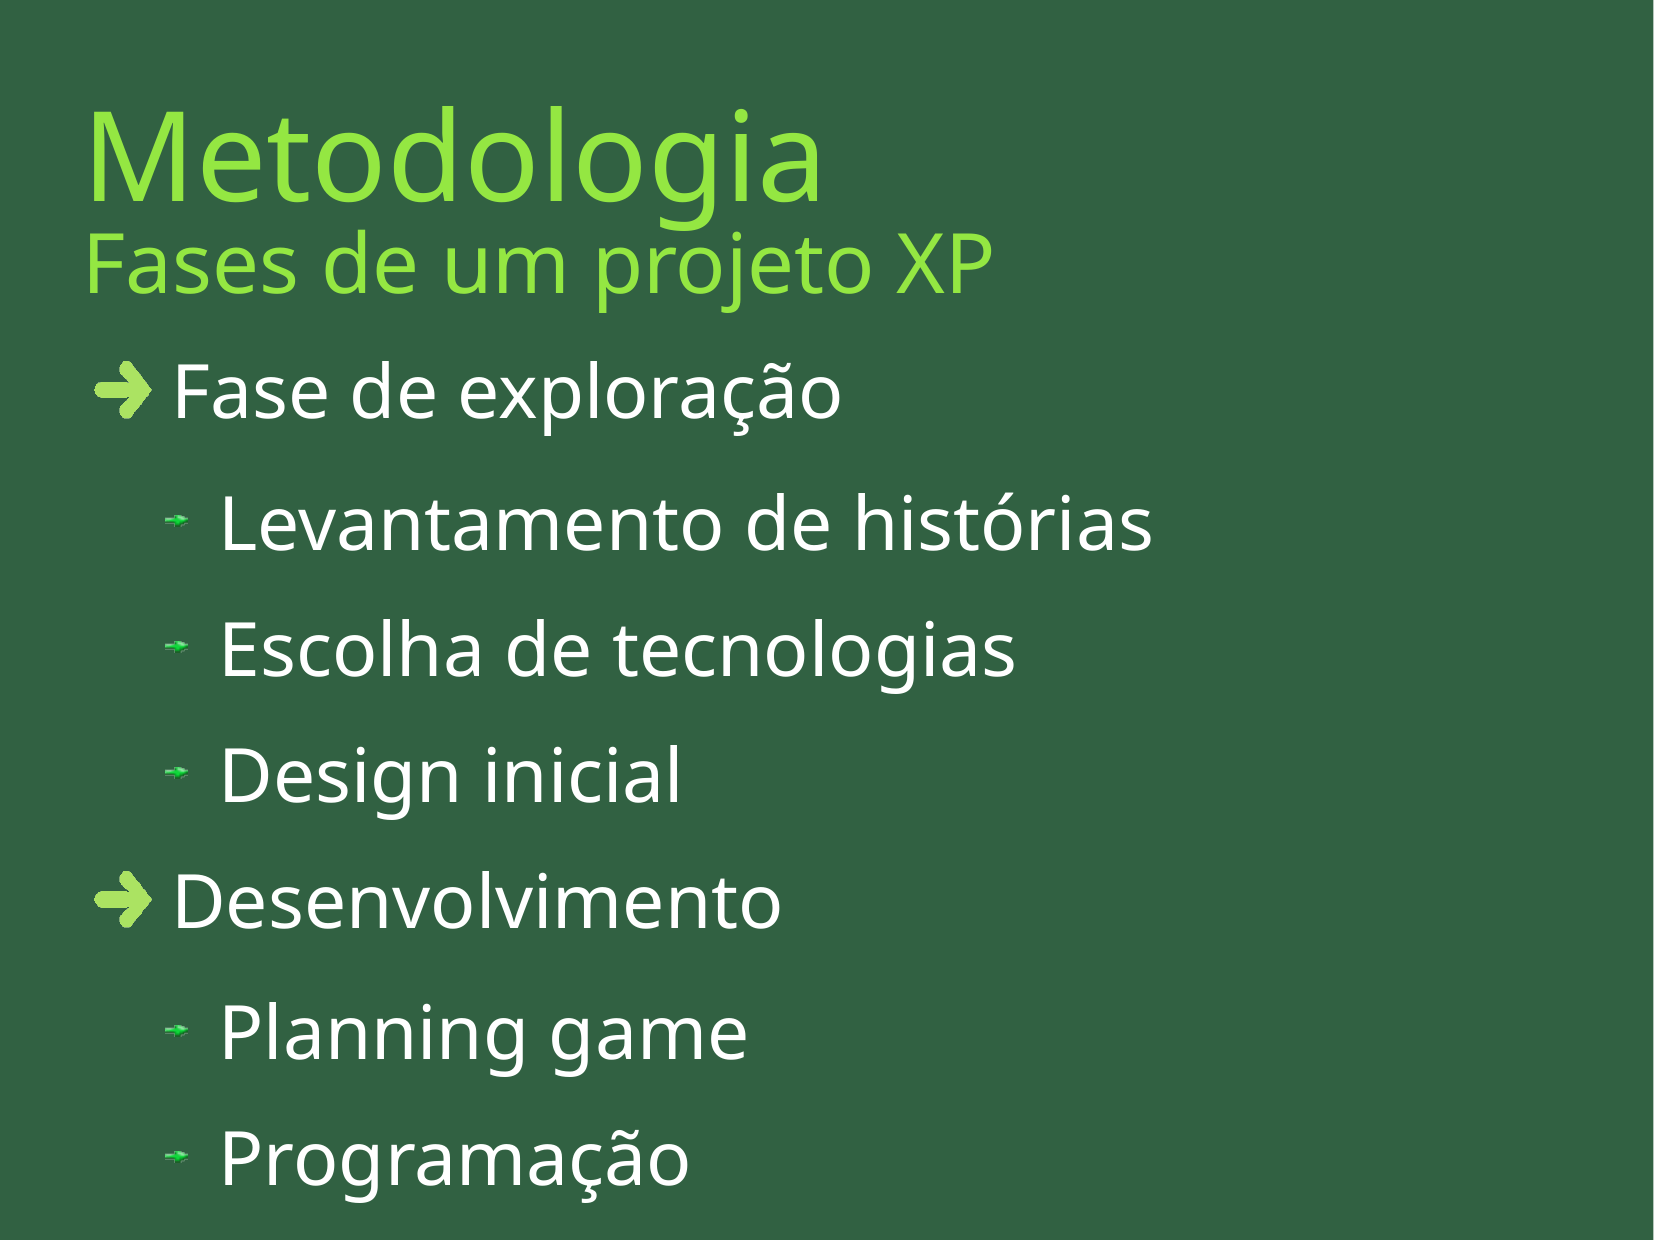

# Metodologia
Fases de um projeto XP
 Fase de exploração
Levantamento de histórias
Escolha de tecnologias
Design inicial
 Desenvolvimento
Planning game
Programação
Retrospectiva